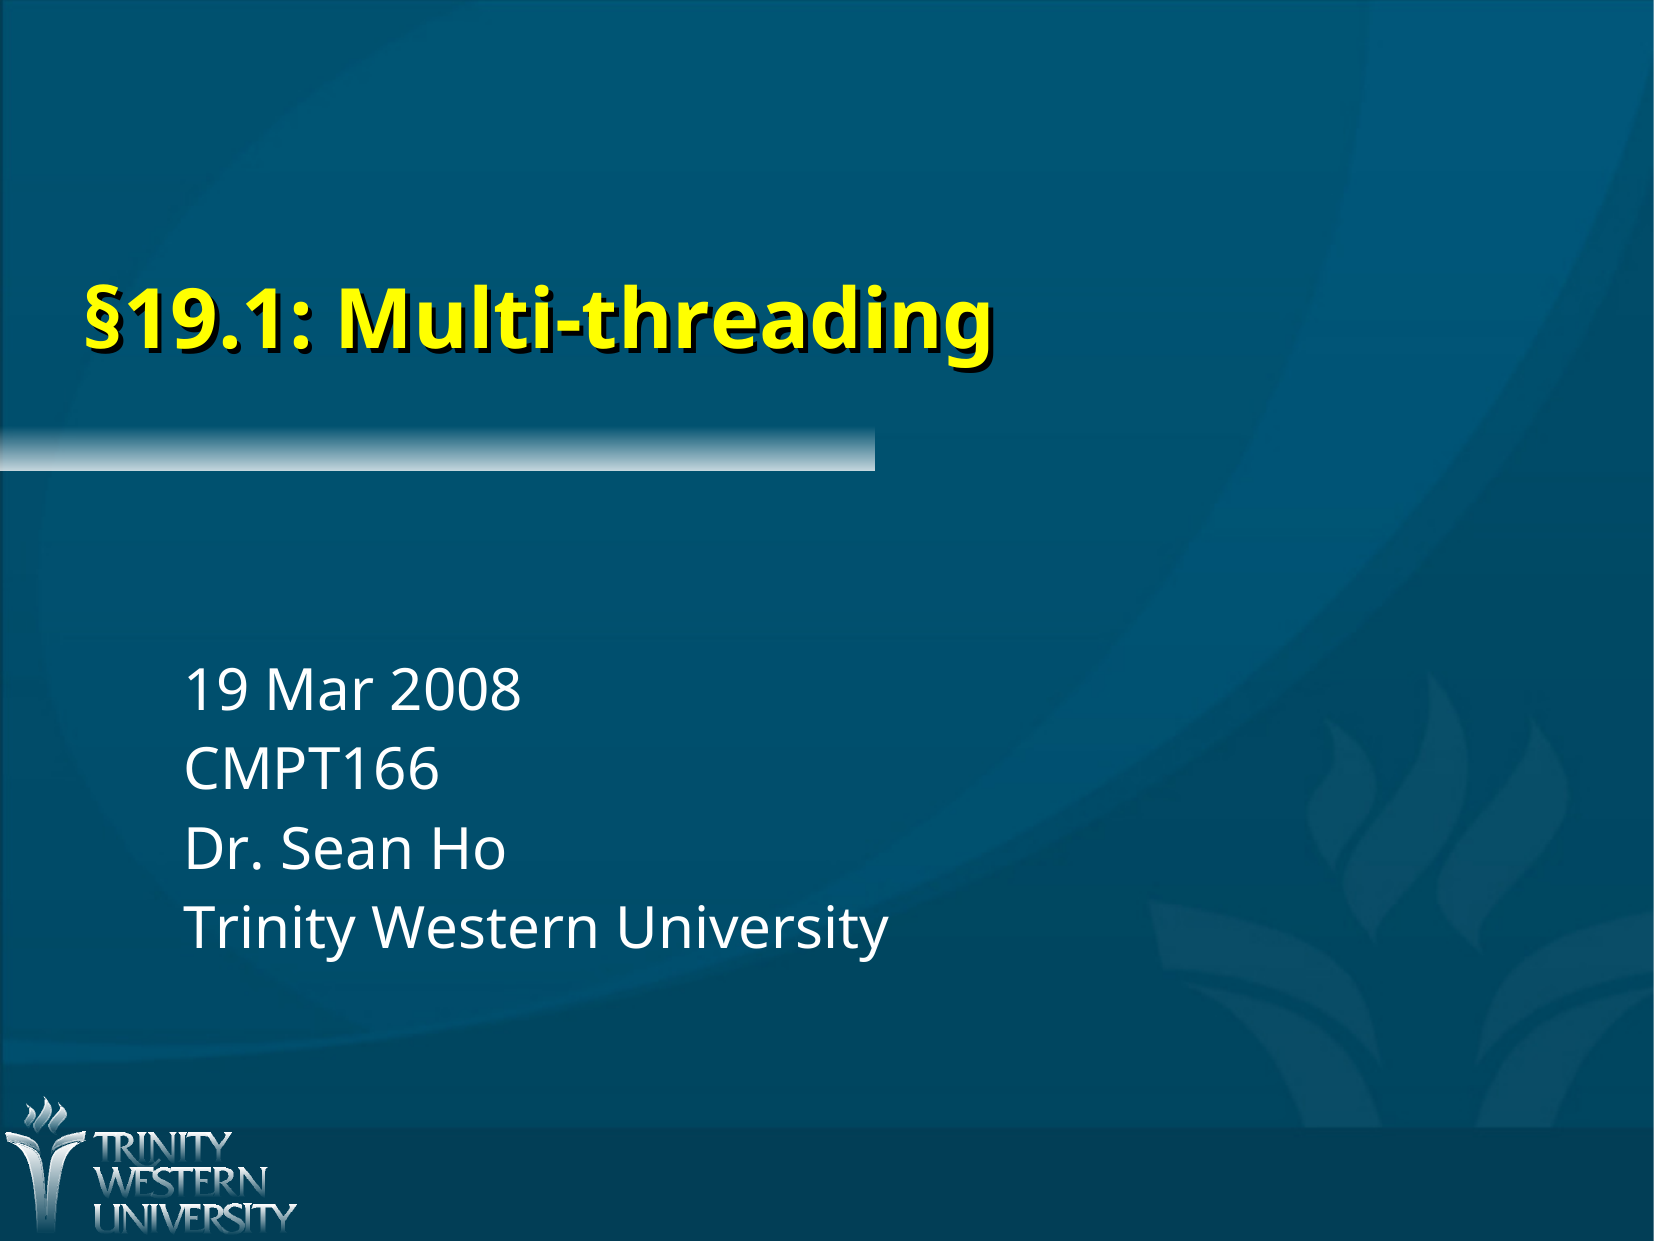

# §19.1: Multi-threading
19 Mar 2008
CMPT166
Dr. Sean Ho
Trinity Western University